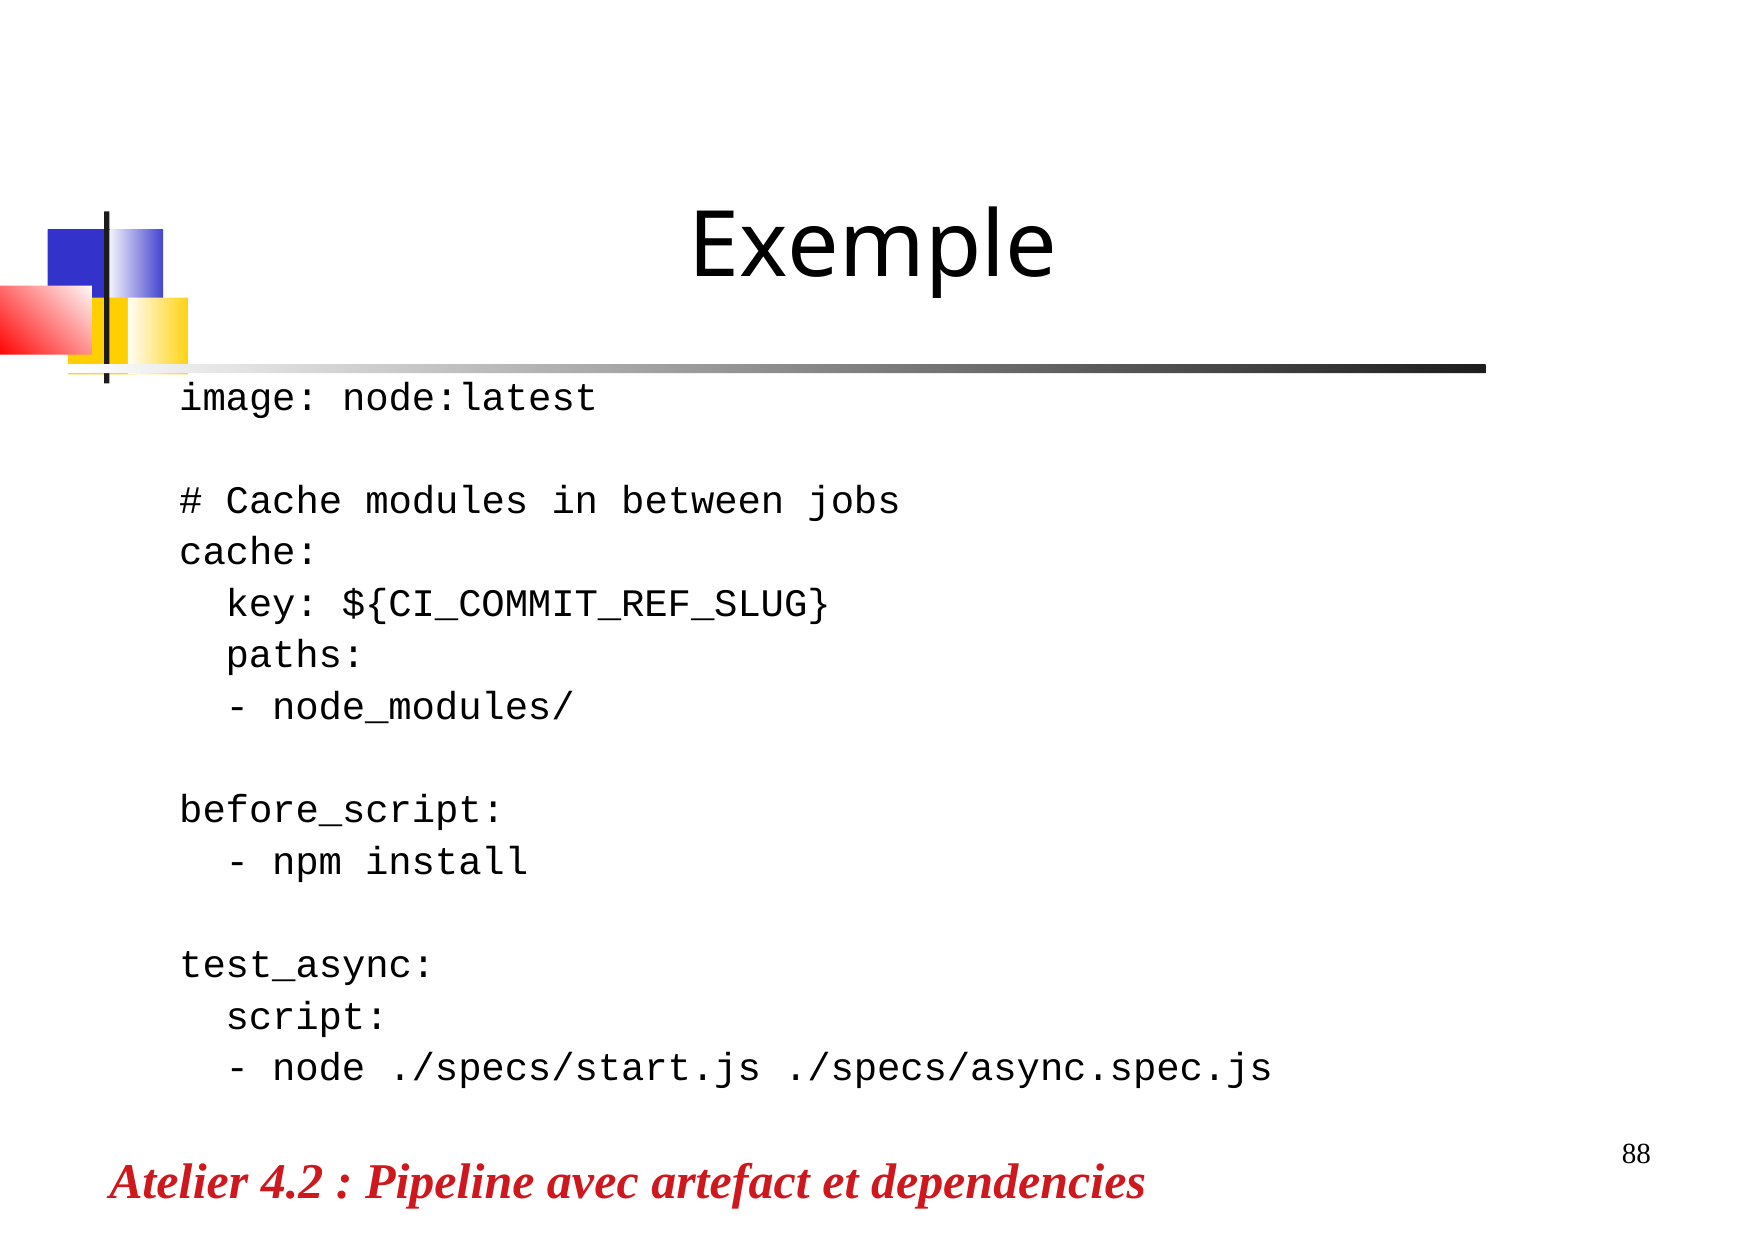

# Exemple
image: node:latest
# Cache modules in between jobs
cache:
 key: ${CI_COMMIT_REF_SLUG}
 paths:
 - node_modules/
before_script:
 - npm install
test_async:
 script:
 - node ./specs/start.js ./specs/async.spec.js
Atelier 4.2 : Pipeline avec artefact et dependencies